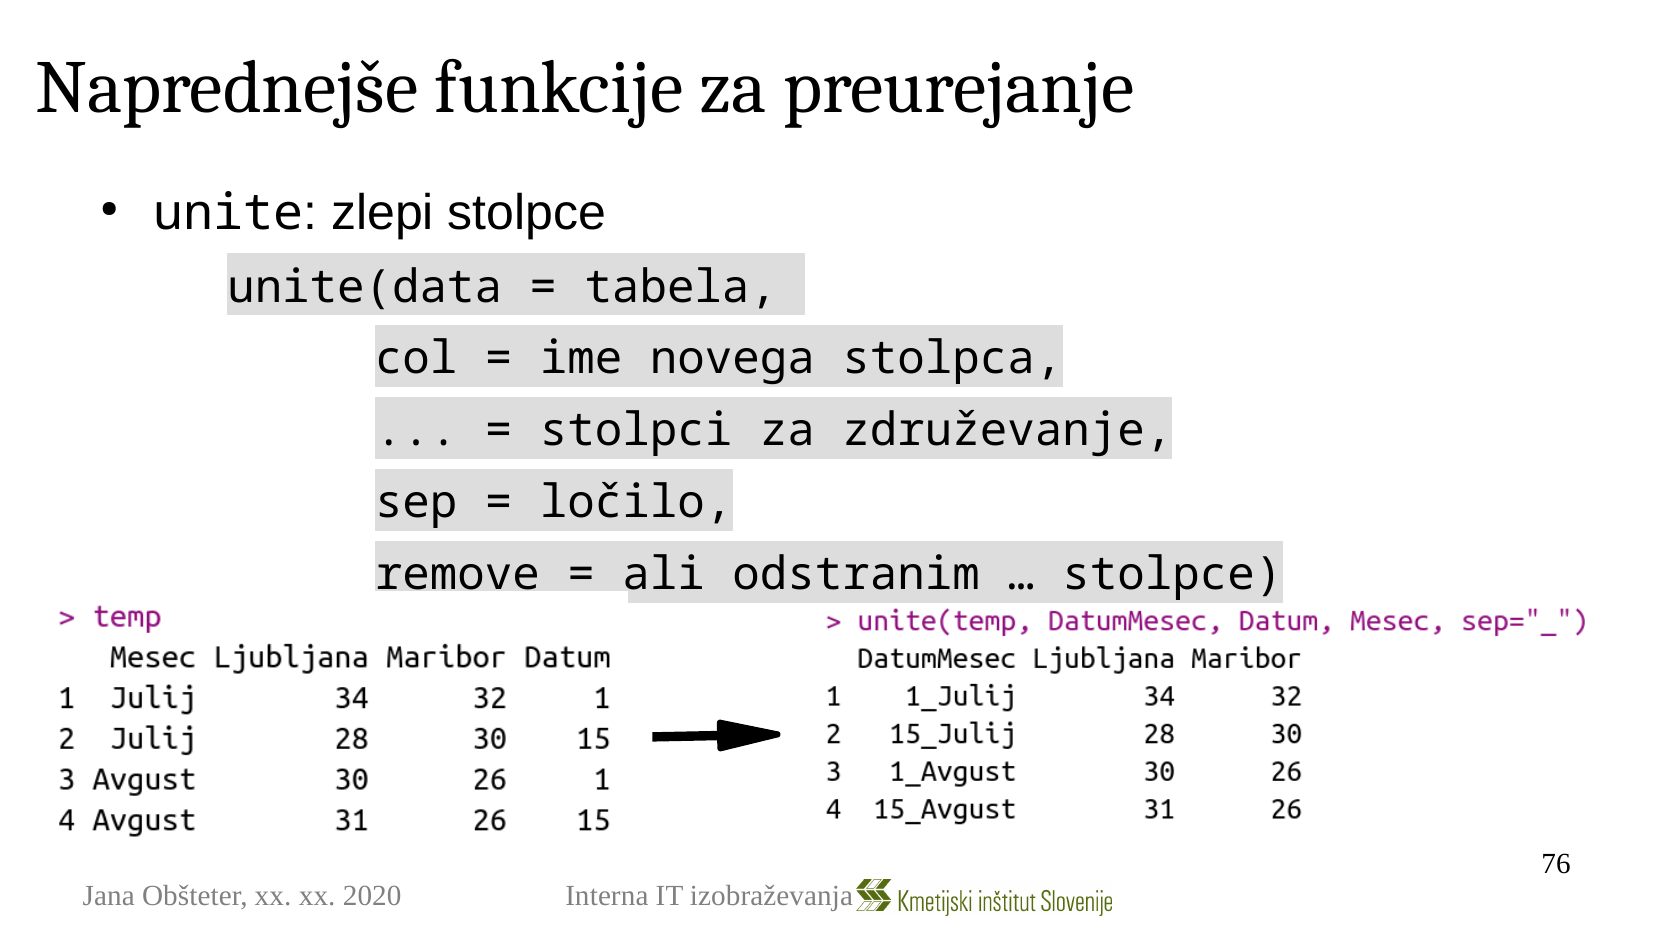

# Naprednejše funkcije za preurejanje
unite: zlepi stolpce
	unite(data = tabela,
			col = ime novega stolpca,
			... = stolpci za združevanje,
			sep = ločilo,
			remove = ali odstranim … stolpce)
76